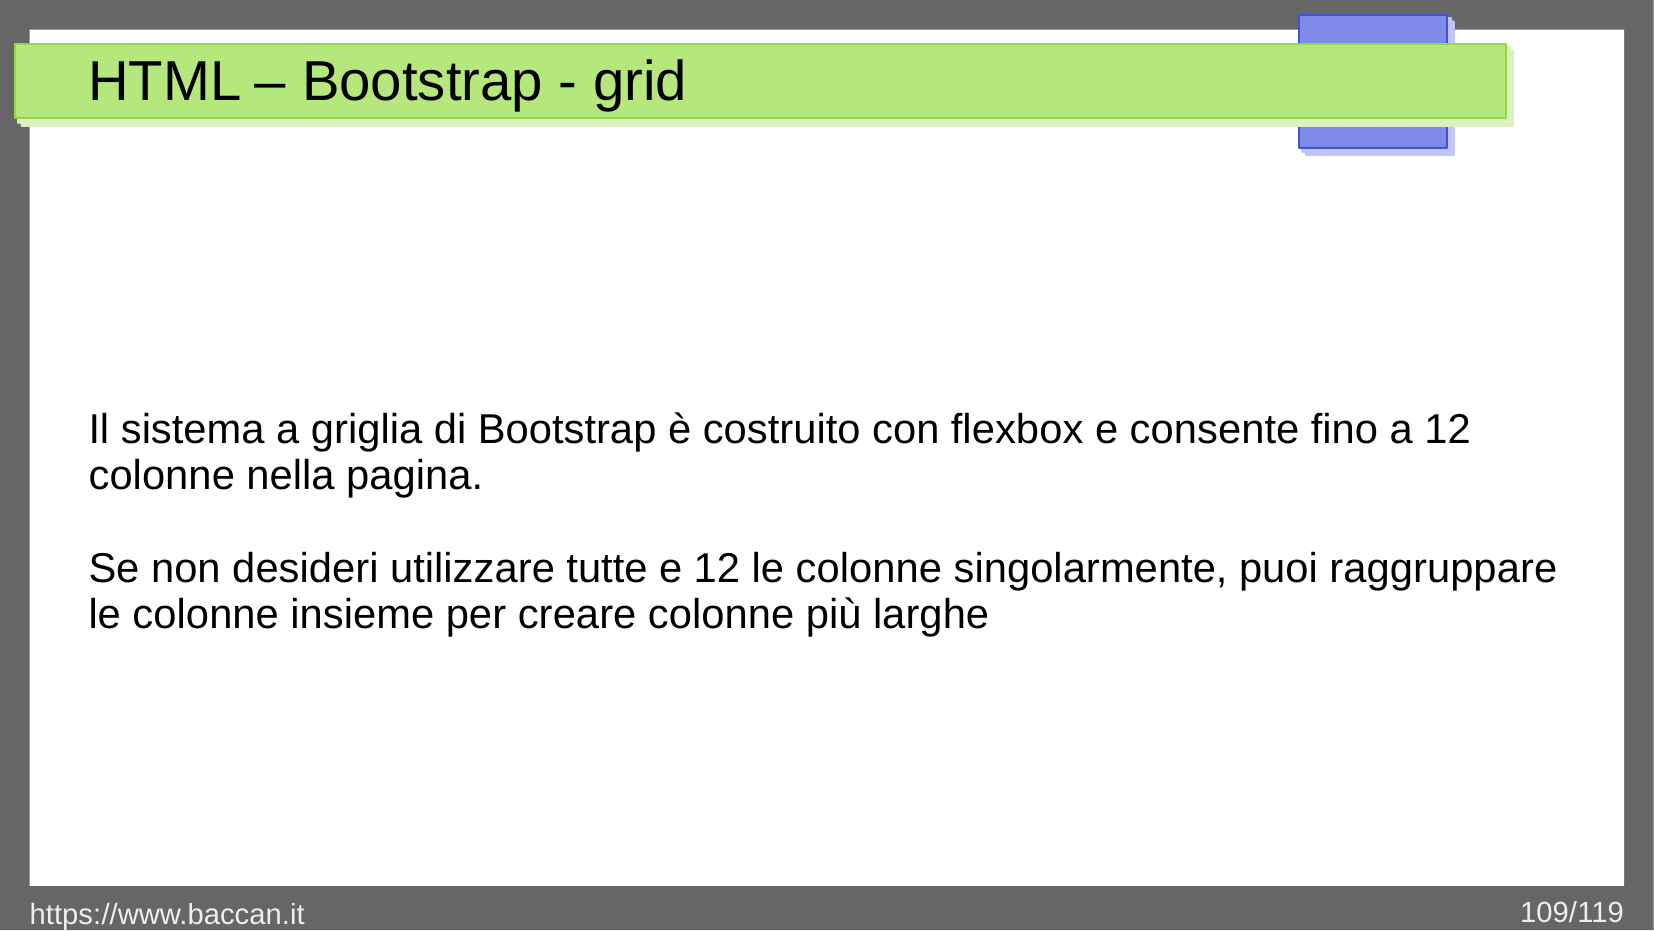

# HTML – Bootstrap - grid
Il sistema a griglia di Bootstrap è costruito con flexbox e consente fino a 12 colonne nella pagina.
Se non desideri utilizzare tutte e 12 le colonne singolarmente, puoi raggruppare le colonne insieme per creare colonne più larghe
109
https://www.baccan.it